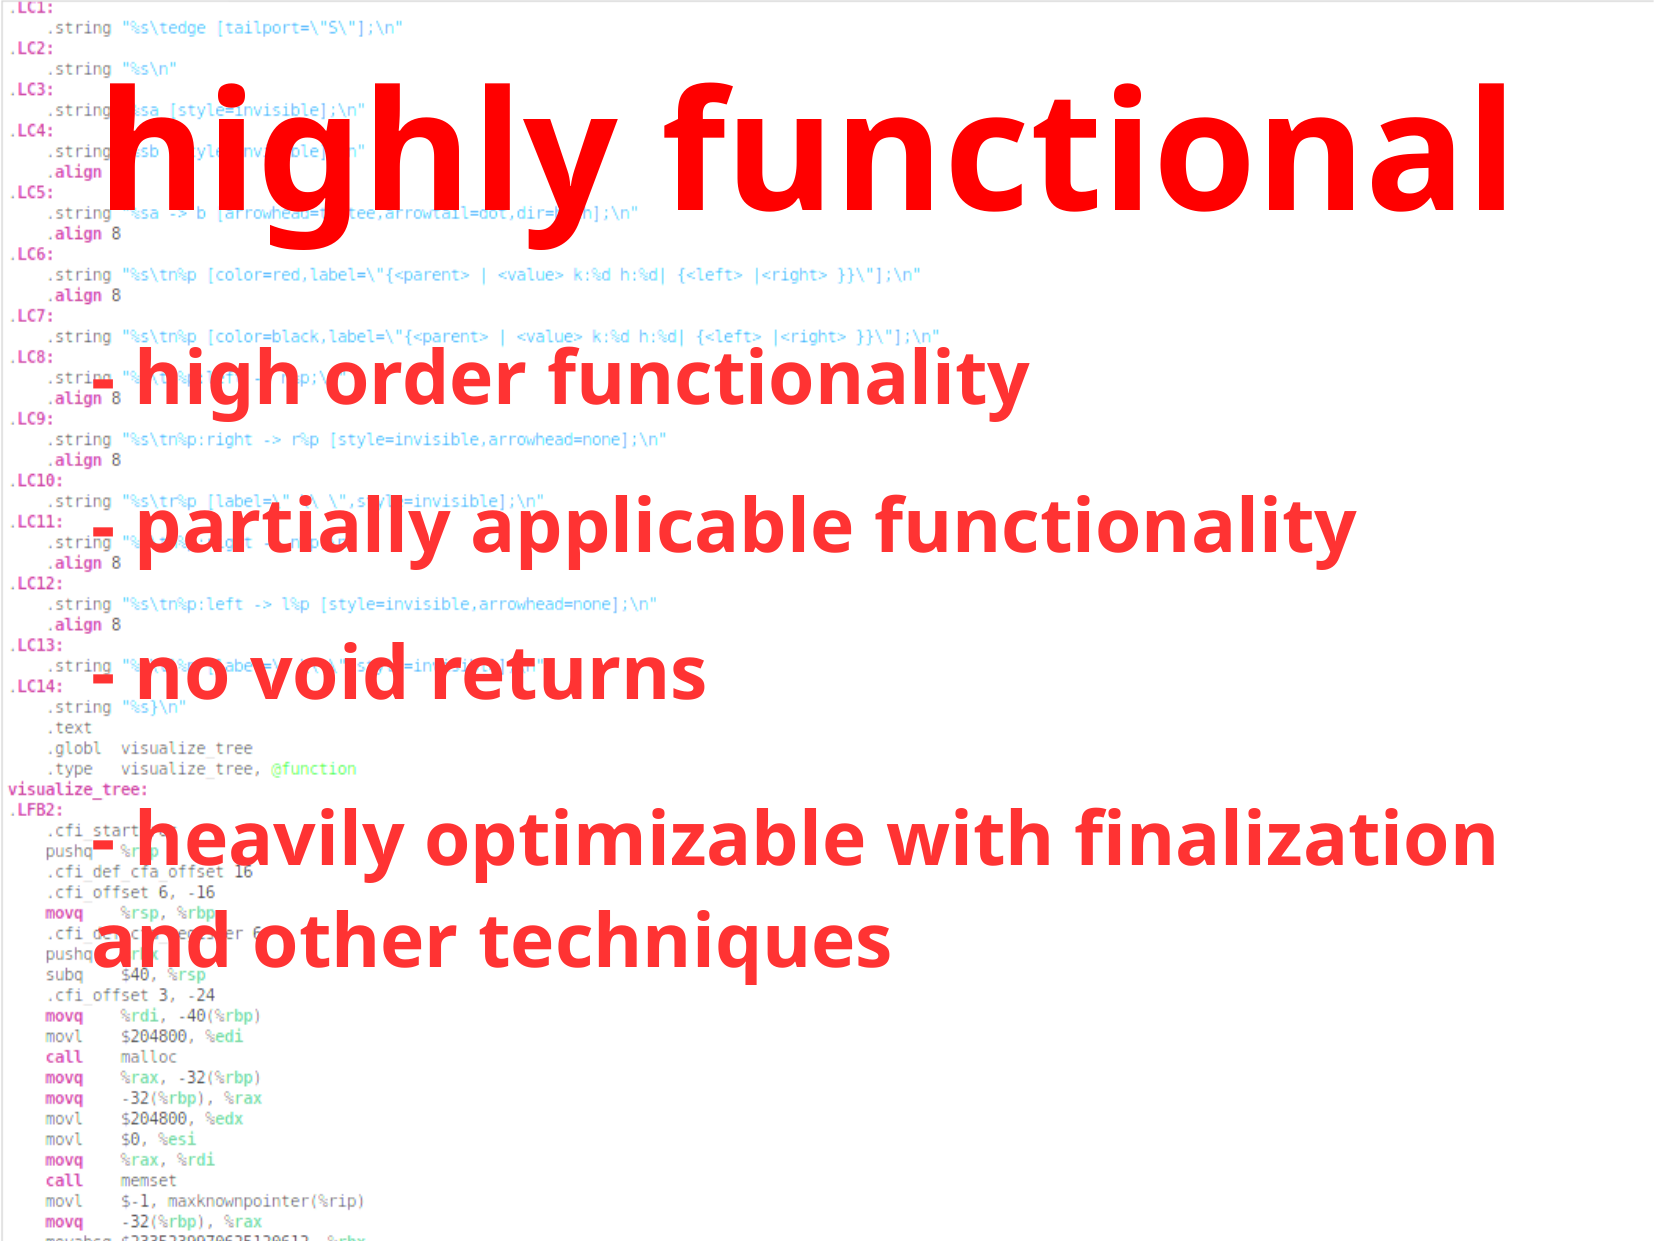

highly functional
- high order functionality
- partially applicable functionality
- no void returns
- heavily optimizable with finalization and other techniques